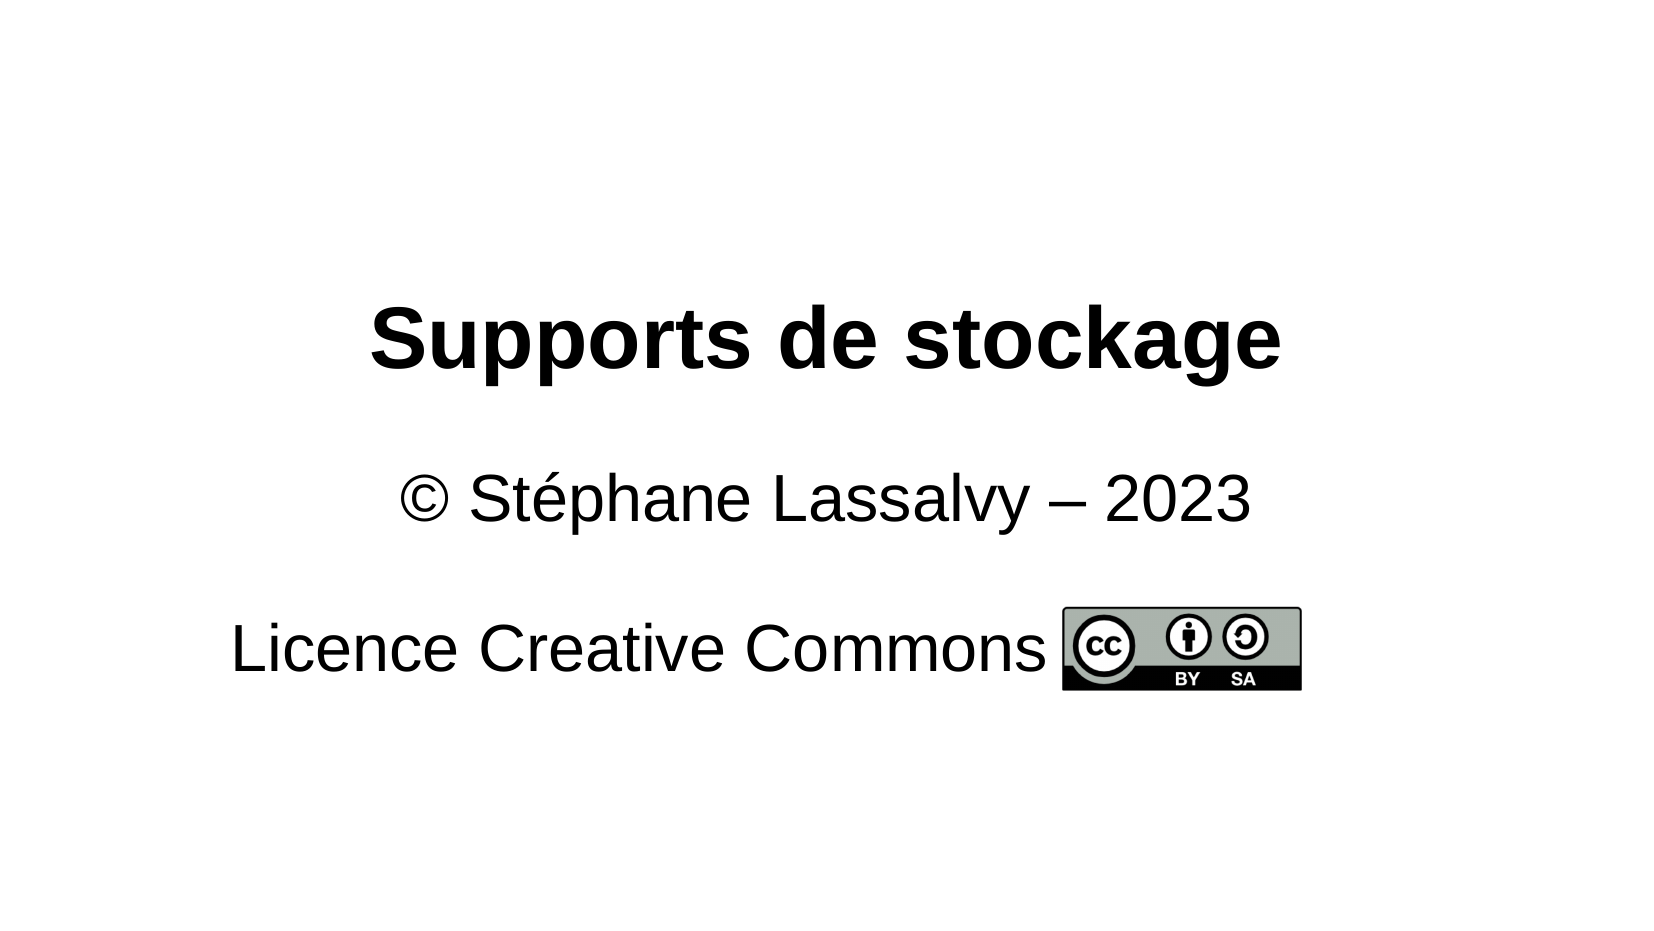

Supports de stockage
© Stéphane Lassalvy – 2023
		Licence Creative Commons